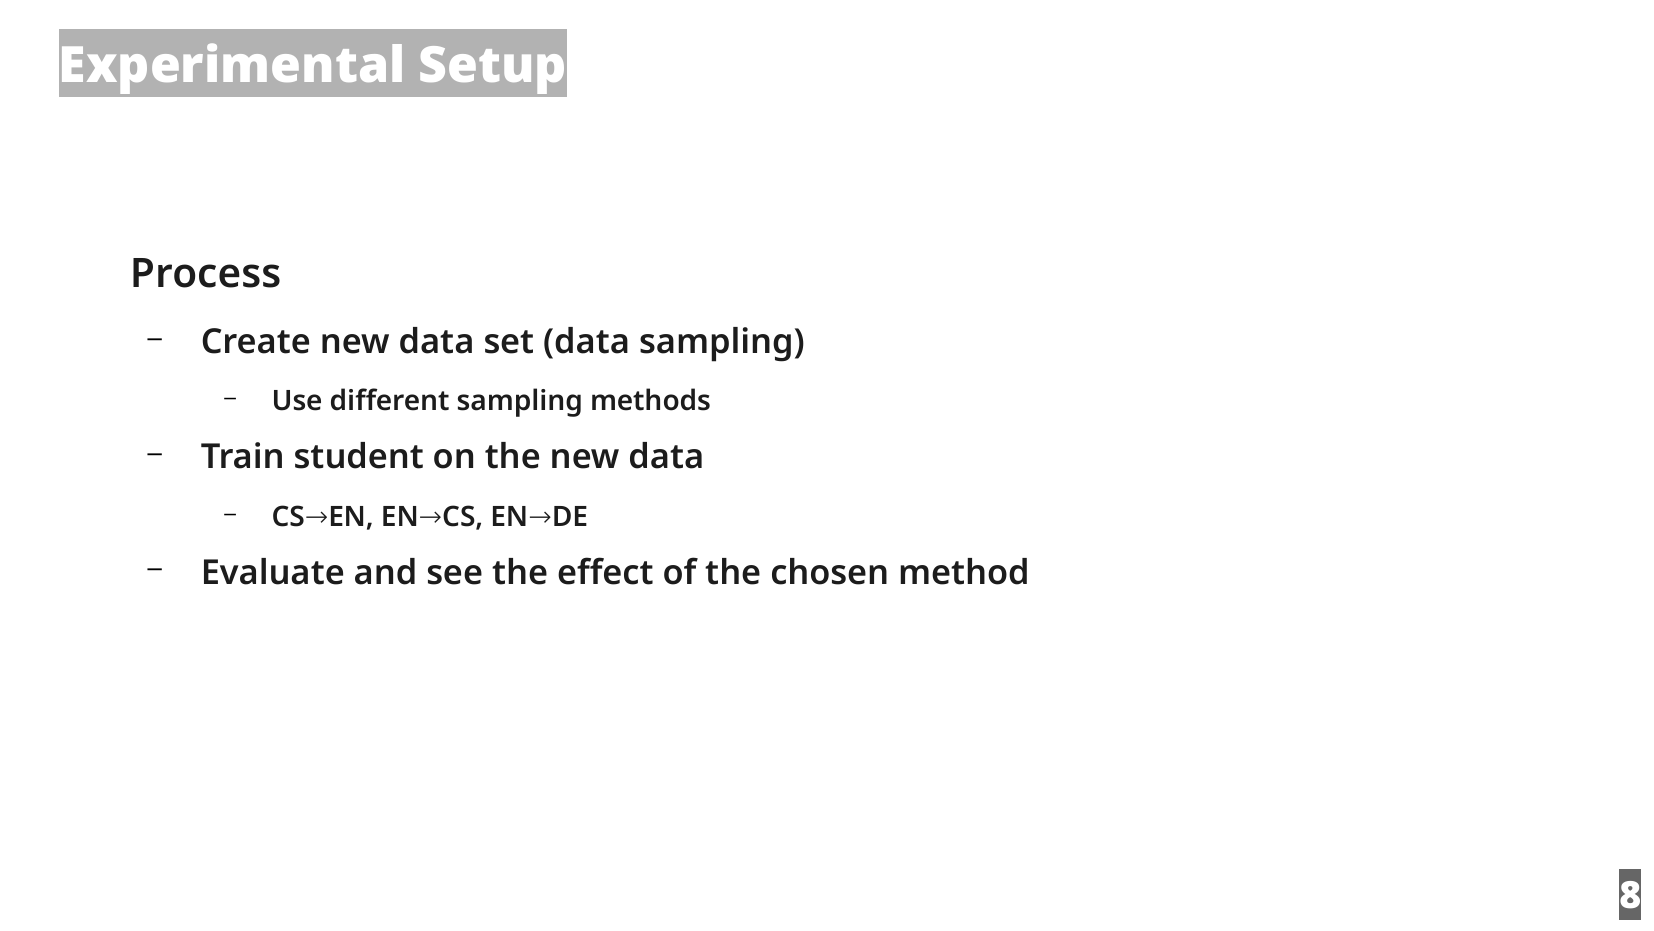

# Experimental Setup
Process
Create new data set (data sampling)
Use different sampling methods
Train student on the new data
CS→EN, EN→CS, EN→DE
Evaluate and see the effect of the chosen method